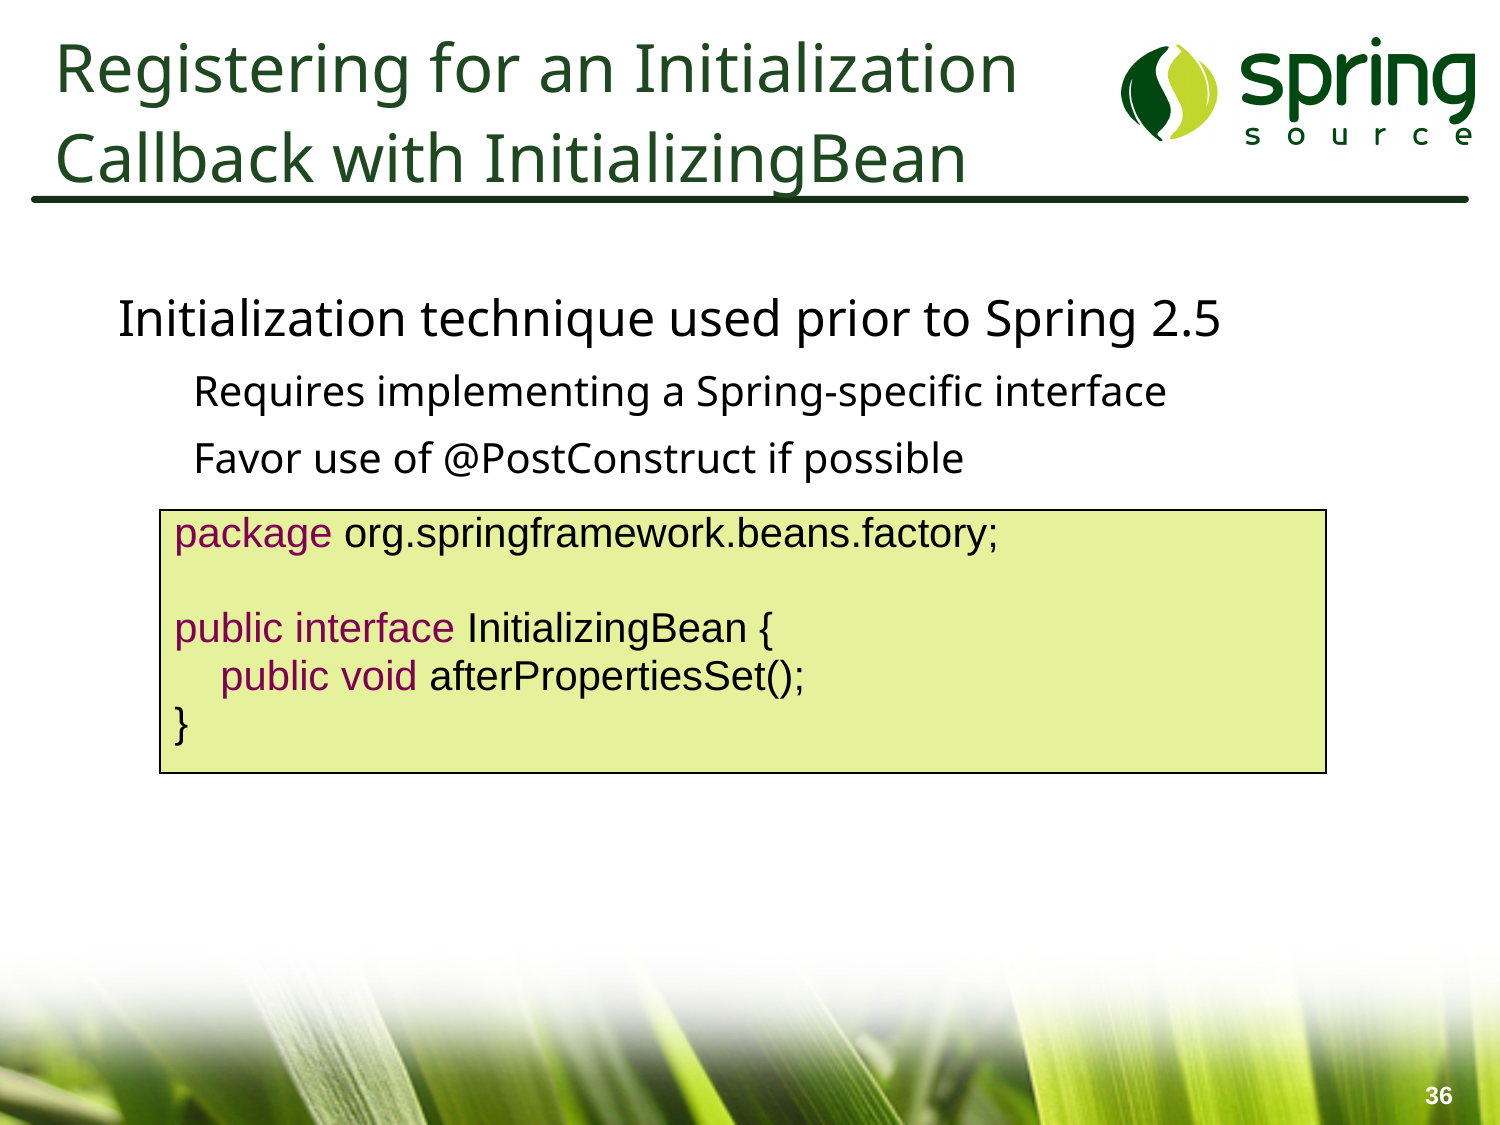

# Registering for an Initialization Callback with InitializingBean
Initialization technique used prior to Spring 2.5
Requires implementing a Spring-specific interface
Favor use of @PostConstruct if possible
package org.springframework.beans.factory;
public interface InitializingBean {
 public void afterPropertiesSet();
}